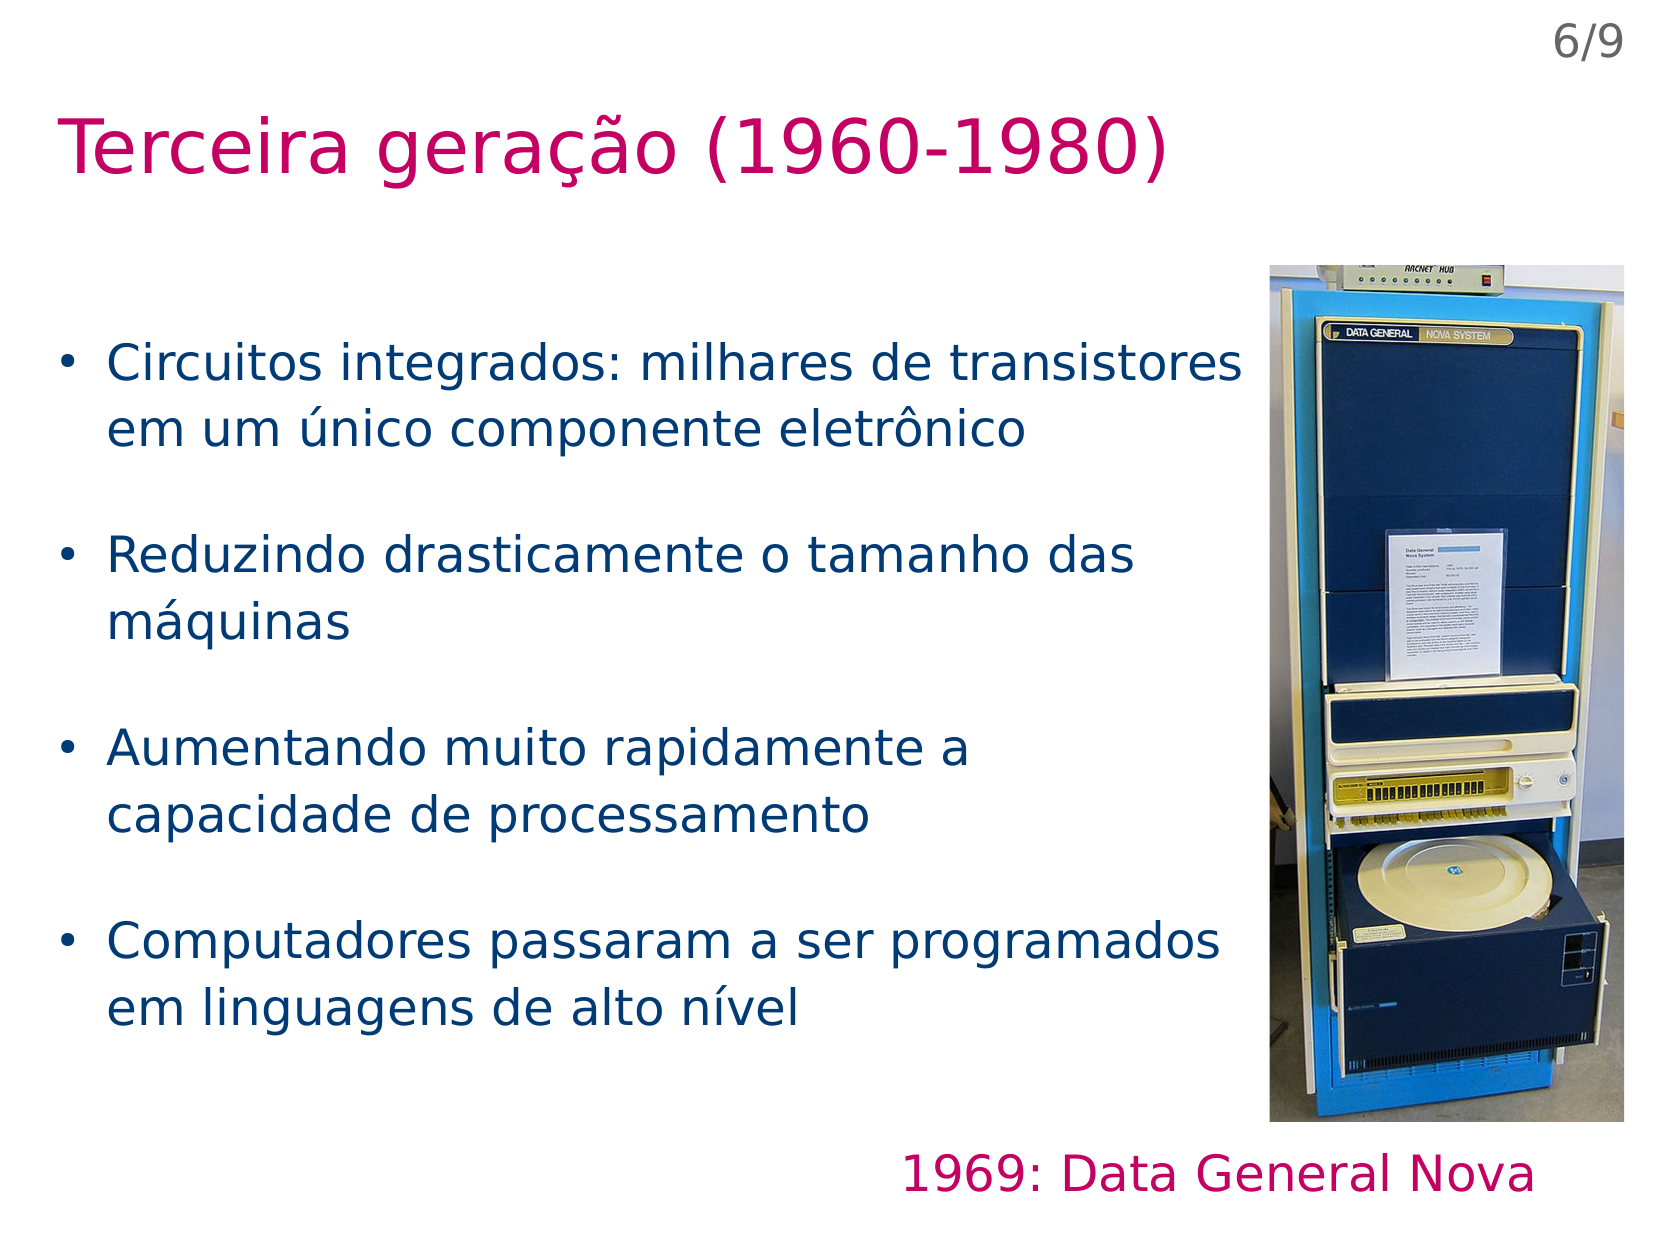

6
# Terceira geração (1960-1980)
Circuitos integrados: milhares de transistores
em um único componente eletrônico
Reduzindo drasticamente o tamanho das
máquinas
Aumentando muito rapidamente a
capacidade de processamento
Computadores passaram a ser programados
em linguagens de alto nível
1969: Data General Nova